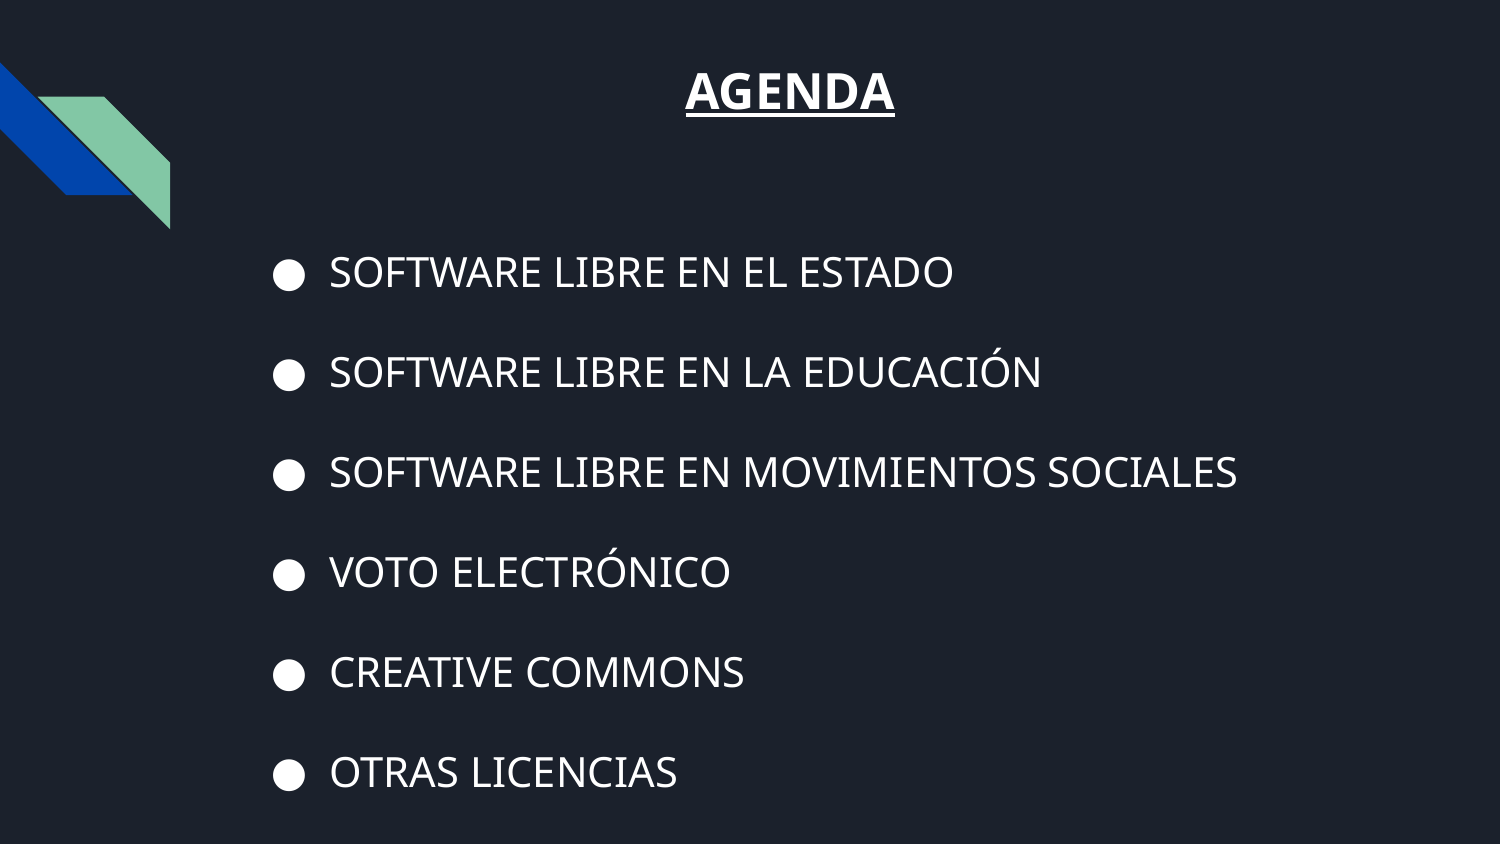

# AGENDA
SOFTWARE LIBRE EN EL ESTADO
SOFTWARE LIBRE EN LA EDUCACIÓN
SOFTWARE LIBRE EN MOVIMIENTOS SOCIALES
VOTO ELECTRÓNICO
CREATIVE COMMONS
OTRAS LICENCIAS